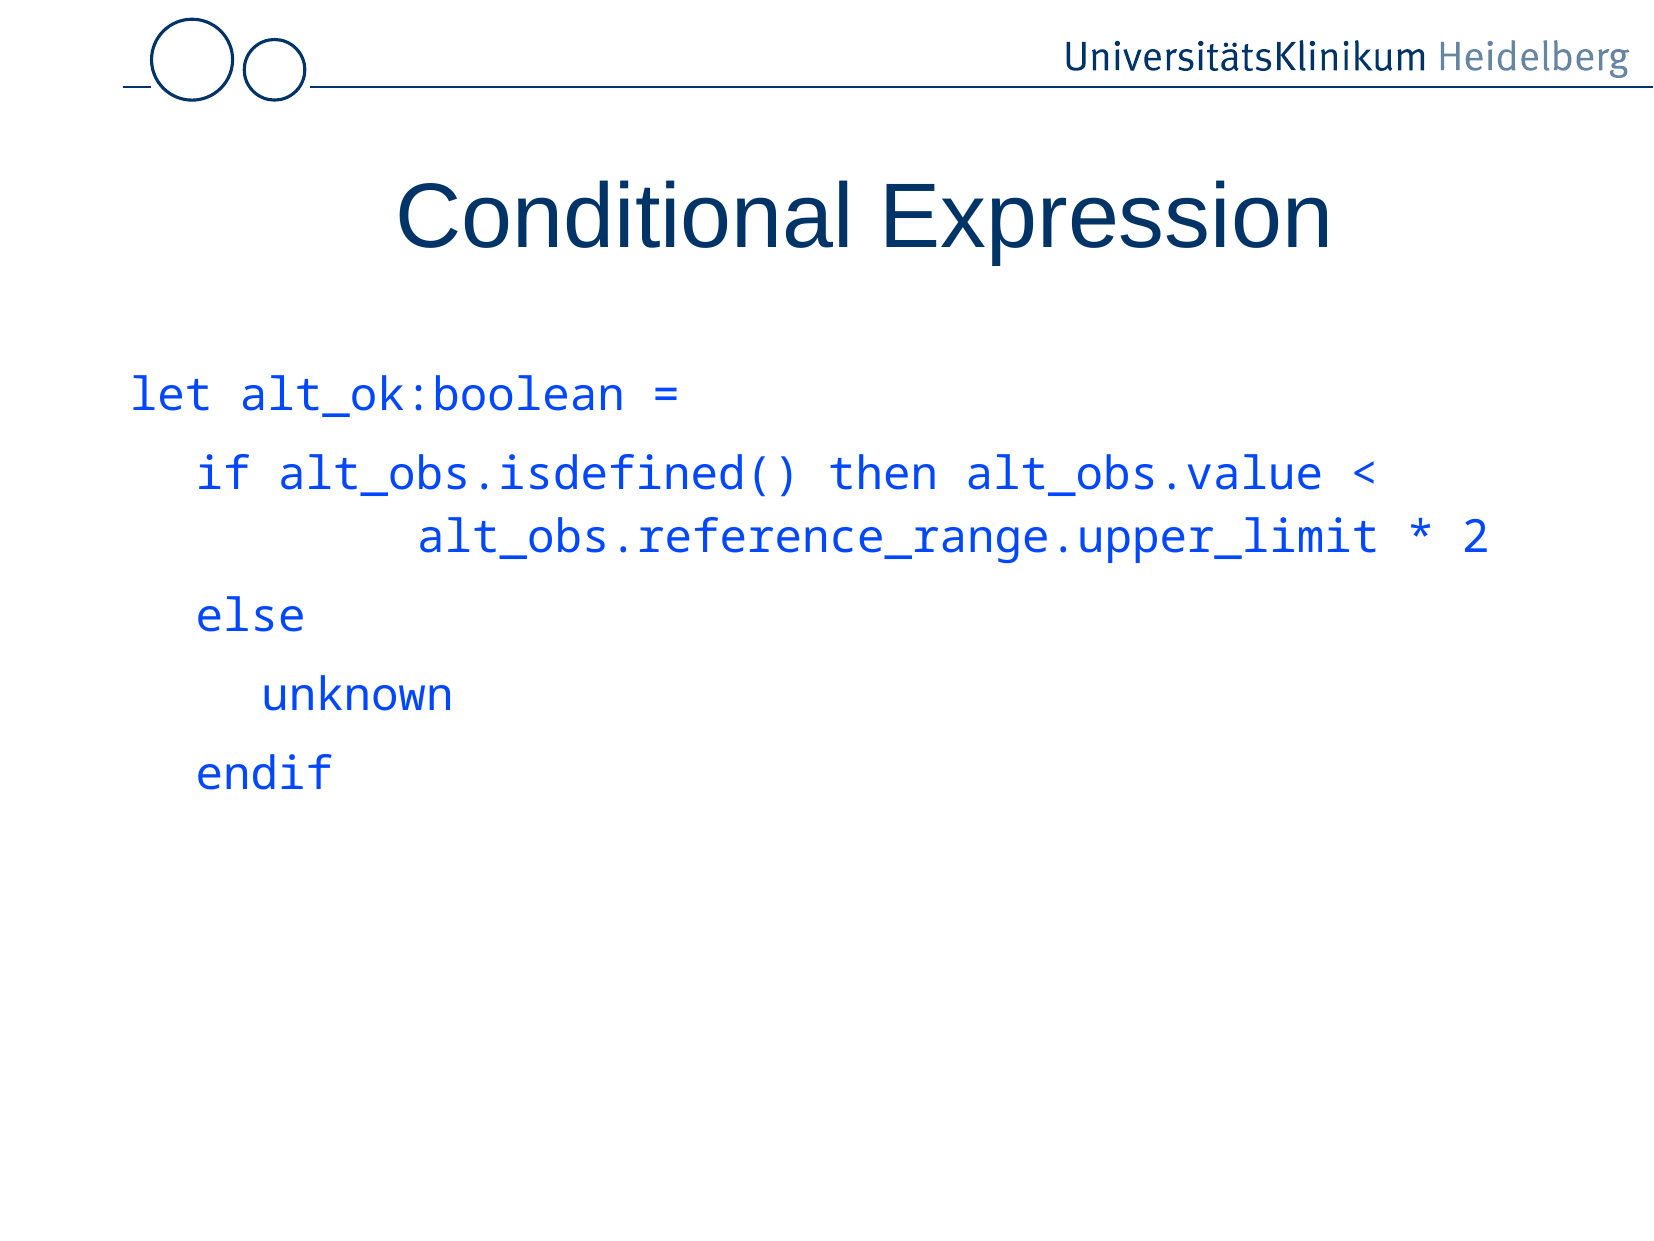

# Conditional Expression
let alt_ok:boolean =
if alt_obs.isdefined() then alt_obs.value < 					alt_obs.reference_range.upper_limit * 2
else
unknown
endif